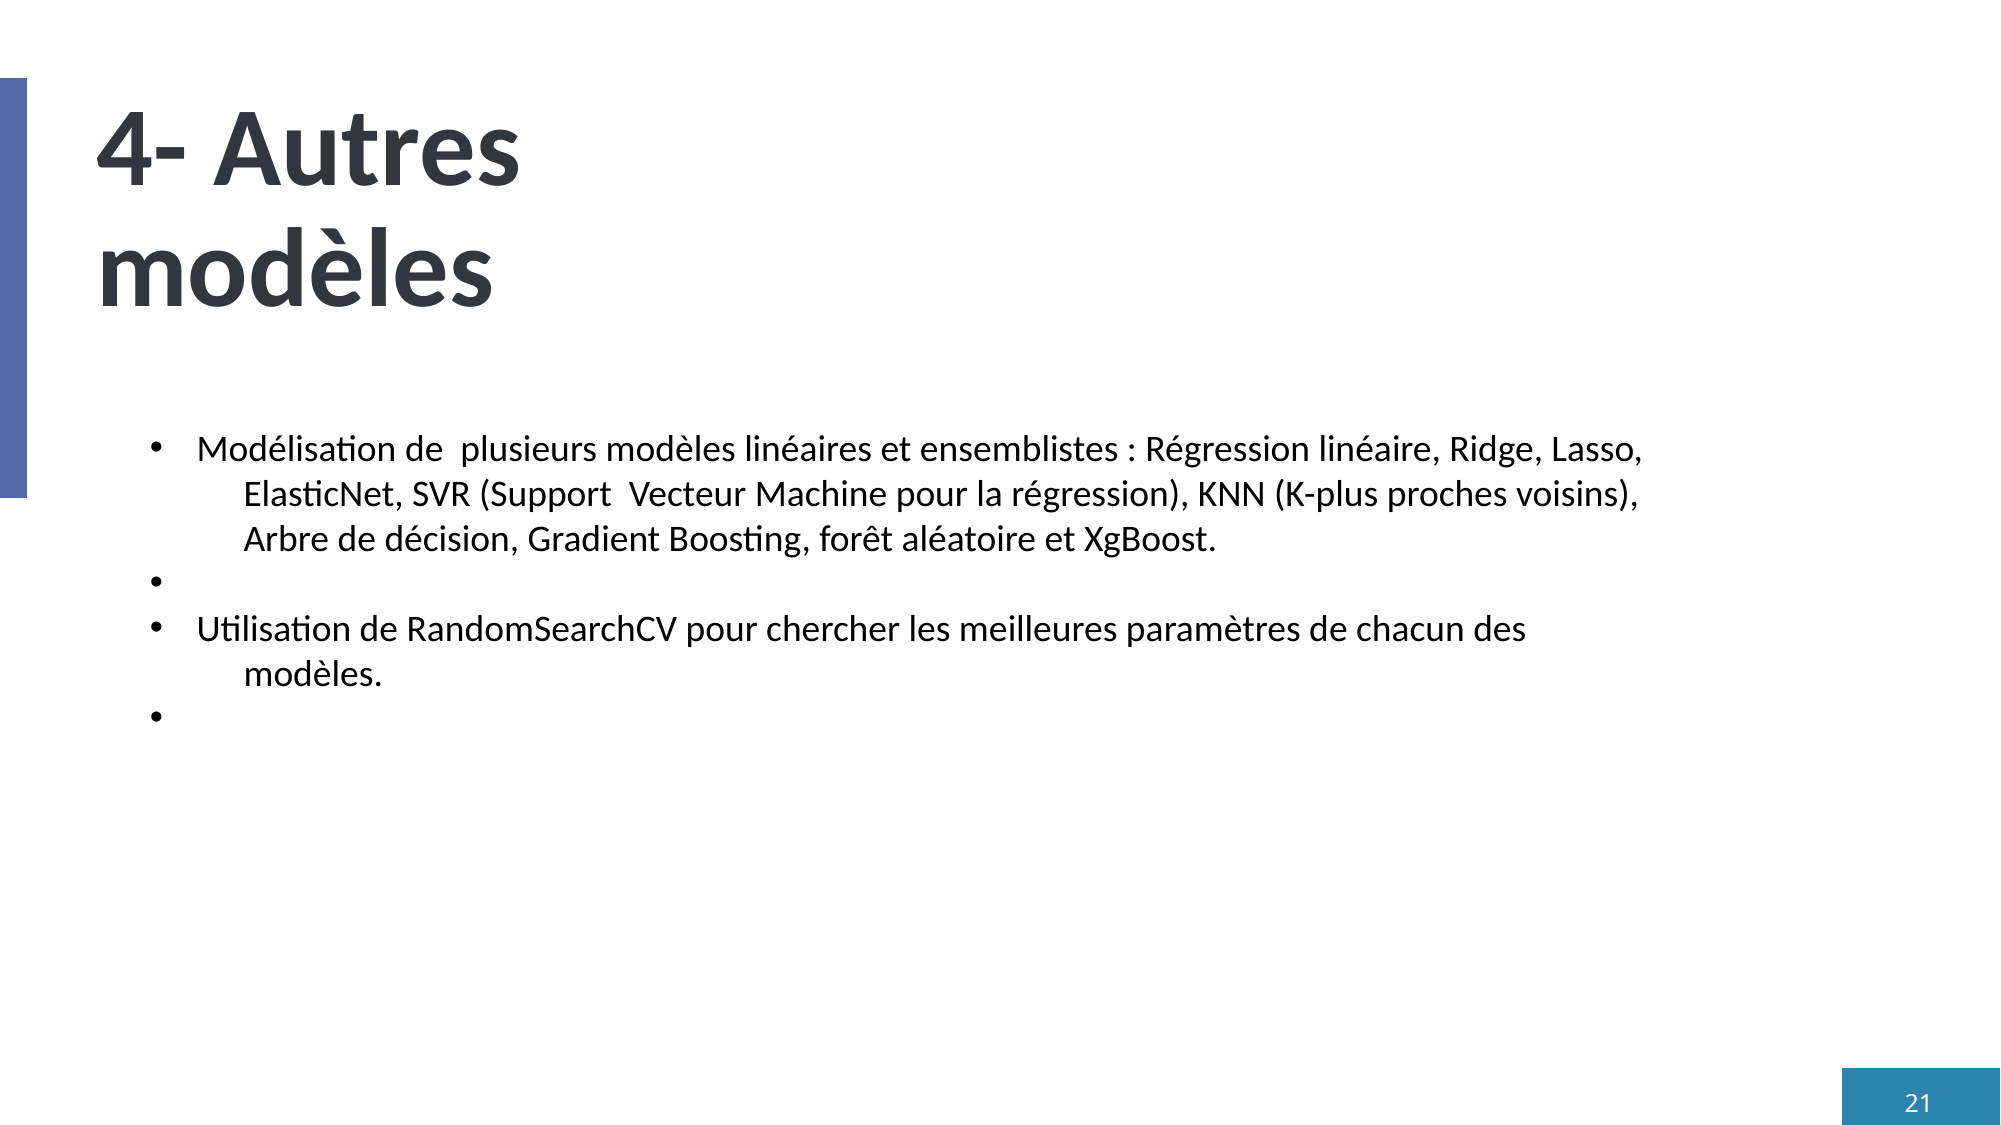

# 4- Autres modèles
Modélisation de plusieurs modèles linéaires et ensemblistes : Régression linéaire, Ridge, Lasso, ElasticNet, SVR (Support Vecteur Machine pour la régression), KNN (K-plus proches voisins), Arbre de décision, Gradient Boosting, forêt aléatoire et XgBoost.
Utilisation de RandomSearchCV pour chercher les meilleures paramètres de chacun des modèles.